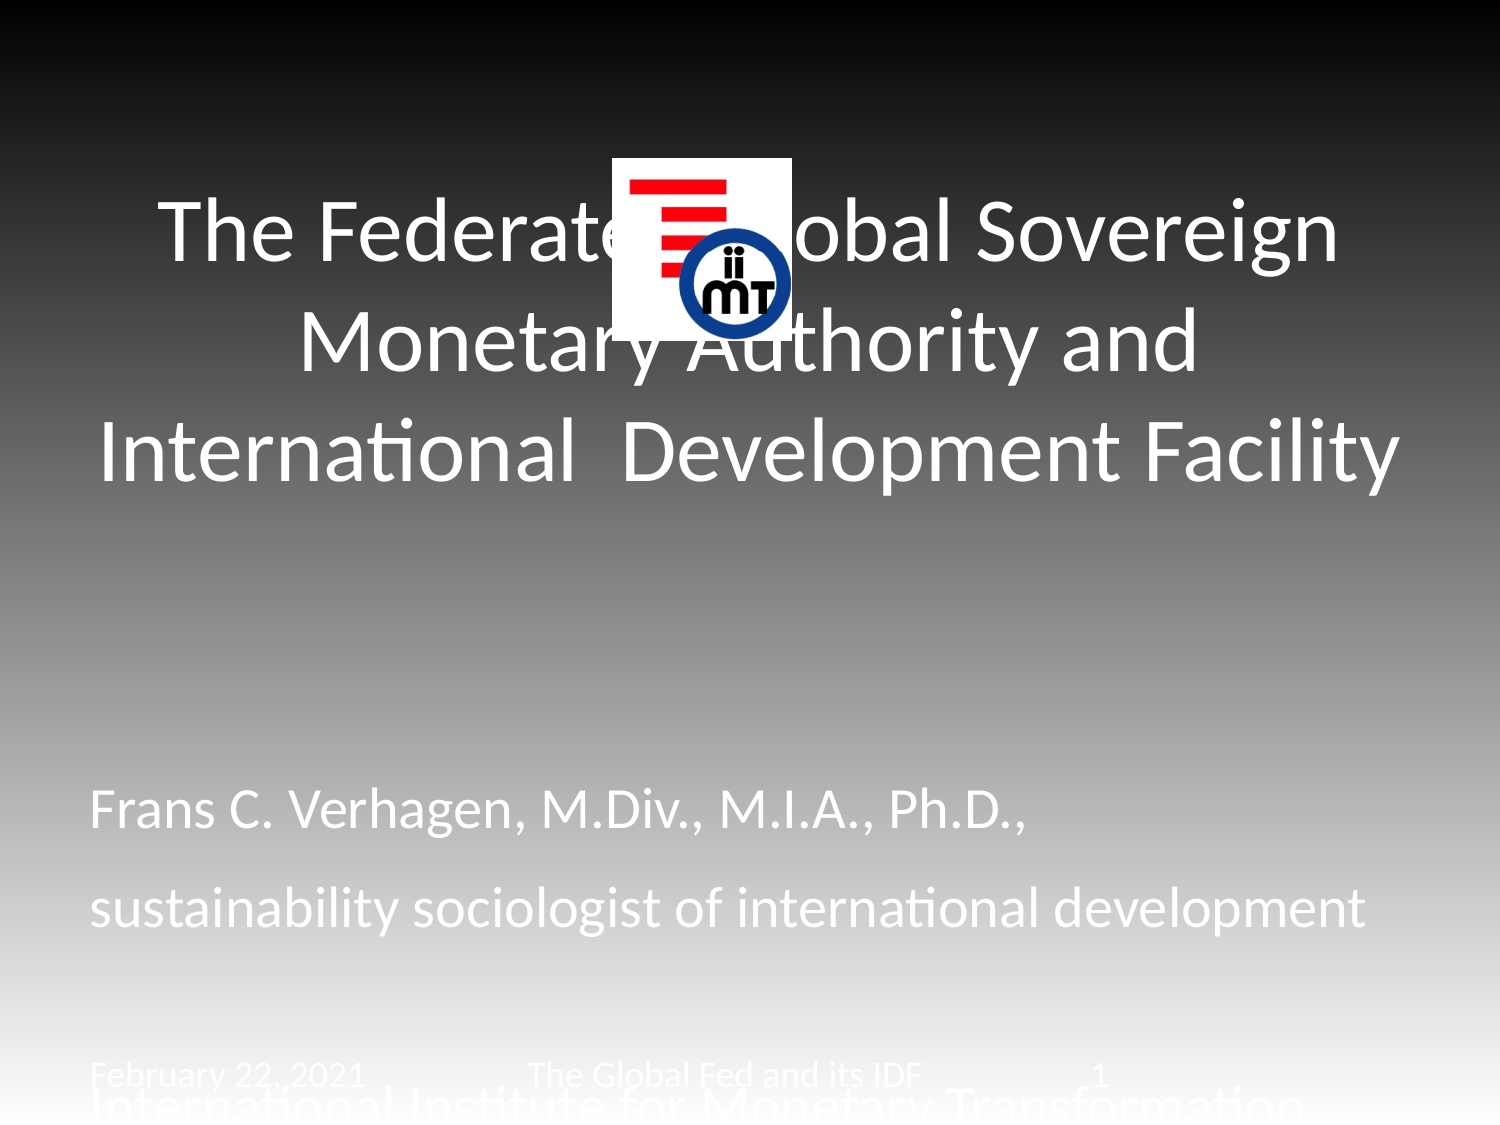

# The Federated Global Sovereign Monetary Authority and International Development Facility
Frans C. Verhagen, M.Div., M.I.A., Ph.D.,
sustainability sociologist of international development
International Institute for Monetary Transformation (IIMT)
www.timun.net; gaia1@rcn.com
February 22, 2021
The Global Fed and its IDF